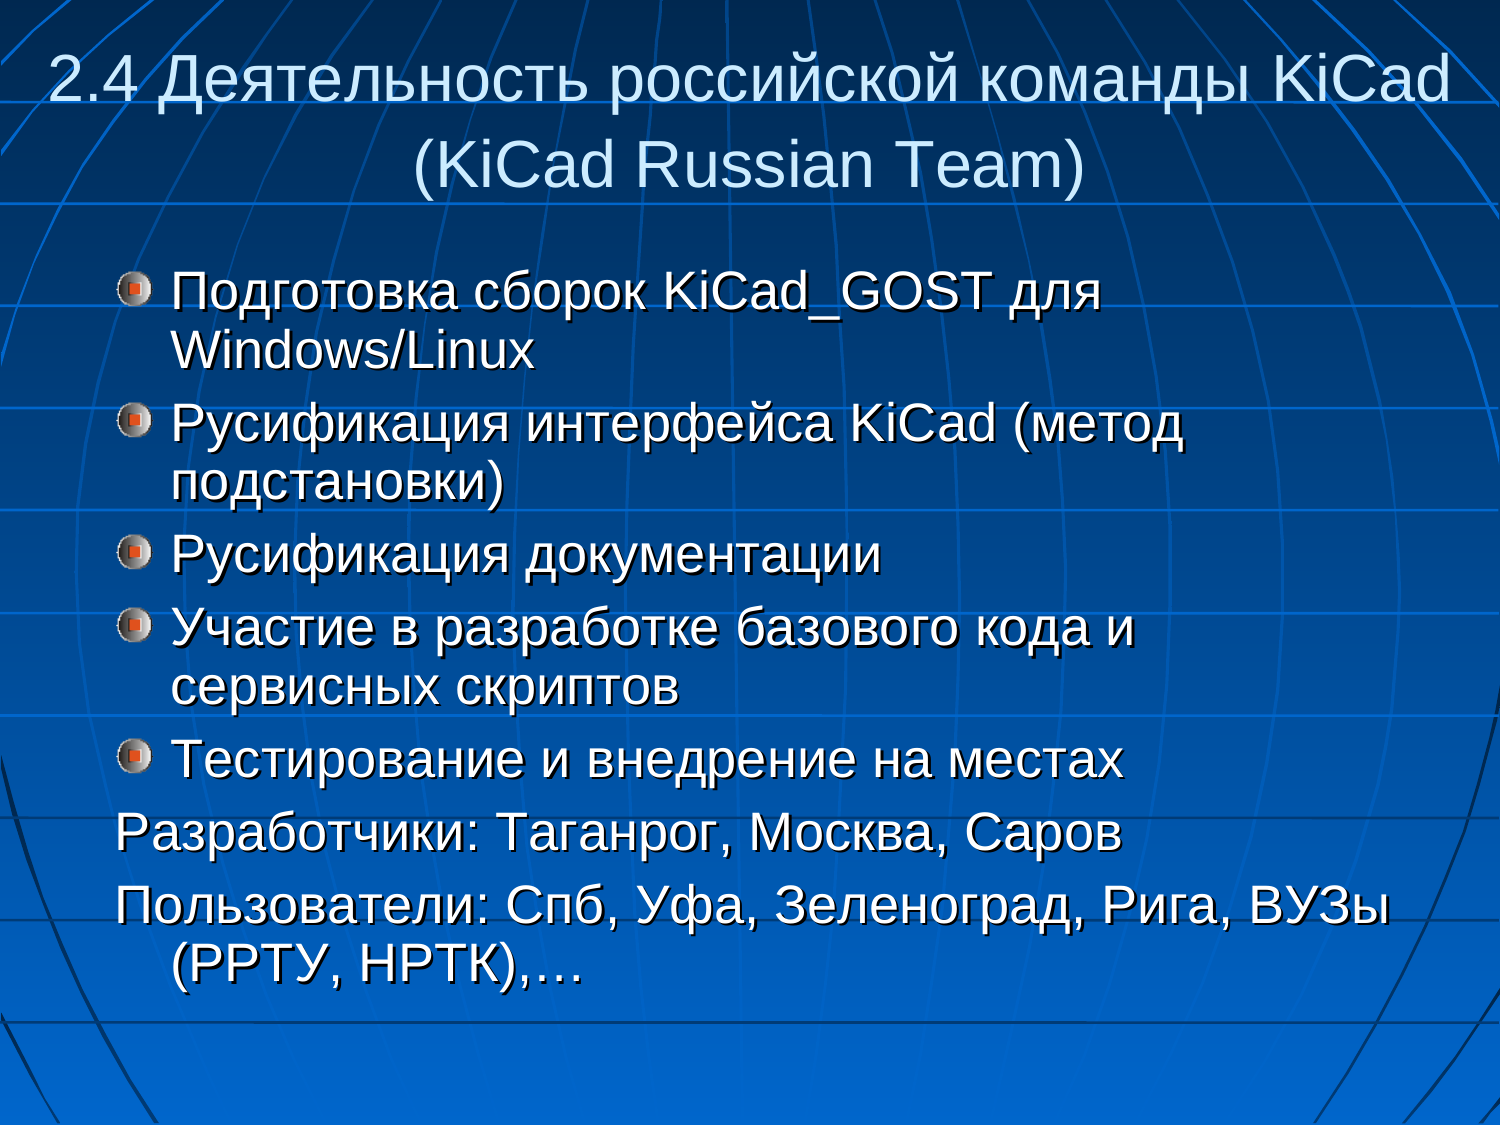

2.4 Деятельность российской команды KiCad (KiCad Russian Team)
Подготовка сборок KiCad_GOST для Windows/Linux
Русификация интерфейса KiCad (метод подстановки)
Русификация документации
Участие в разработке базового кода и сервисных скриптов
Тестирование и внедрение на местах
Разработчики: Таганрог, Москва, Саров
Пользователи: Спб, Уфа, Зеленоград, Рига, ВУЗы (РРТУ, НРТК),…